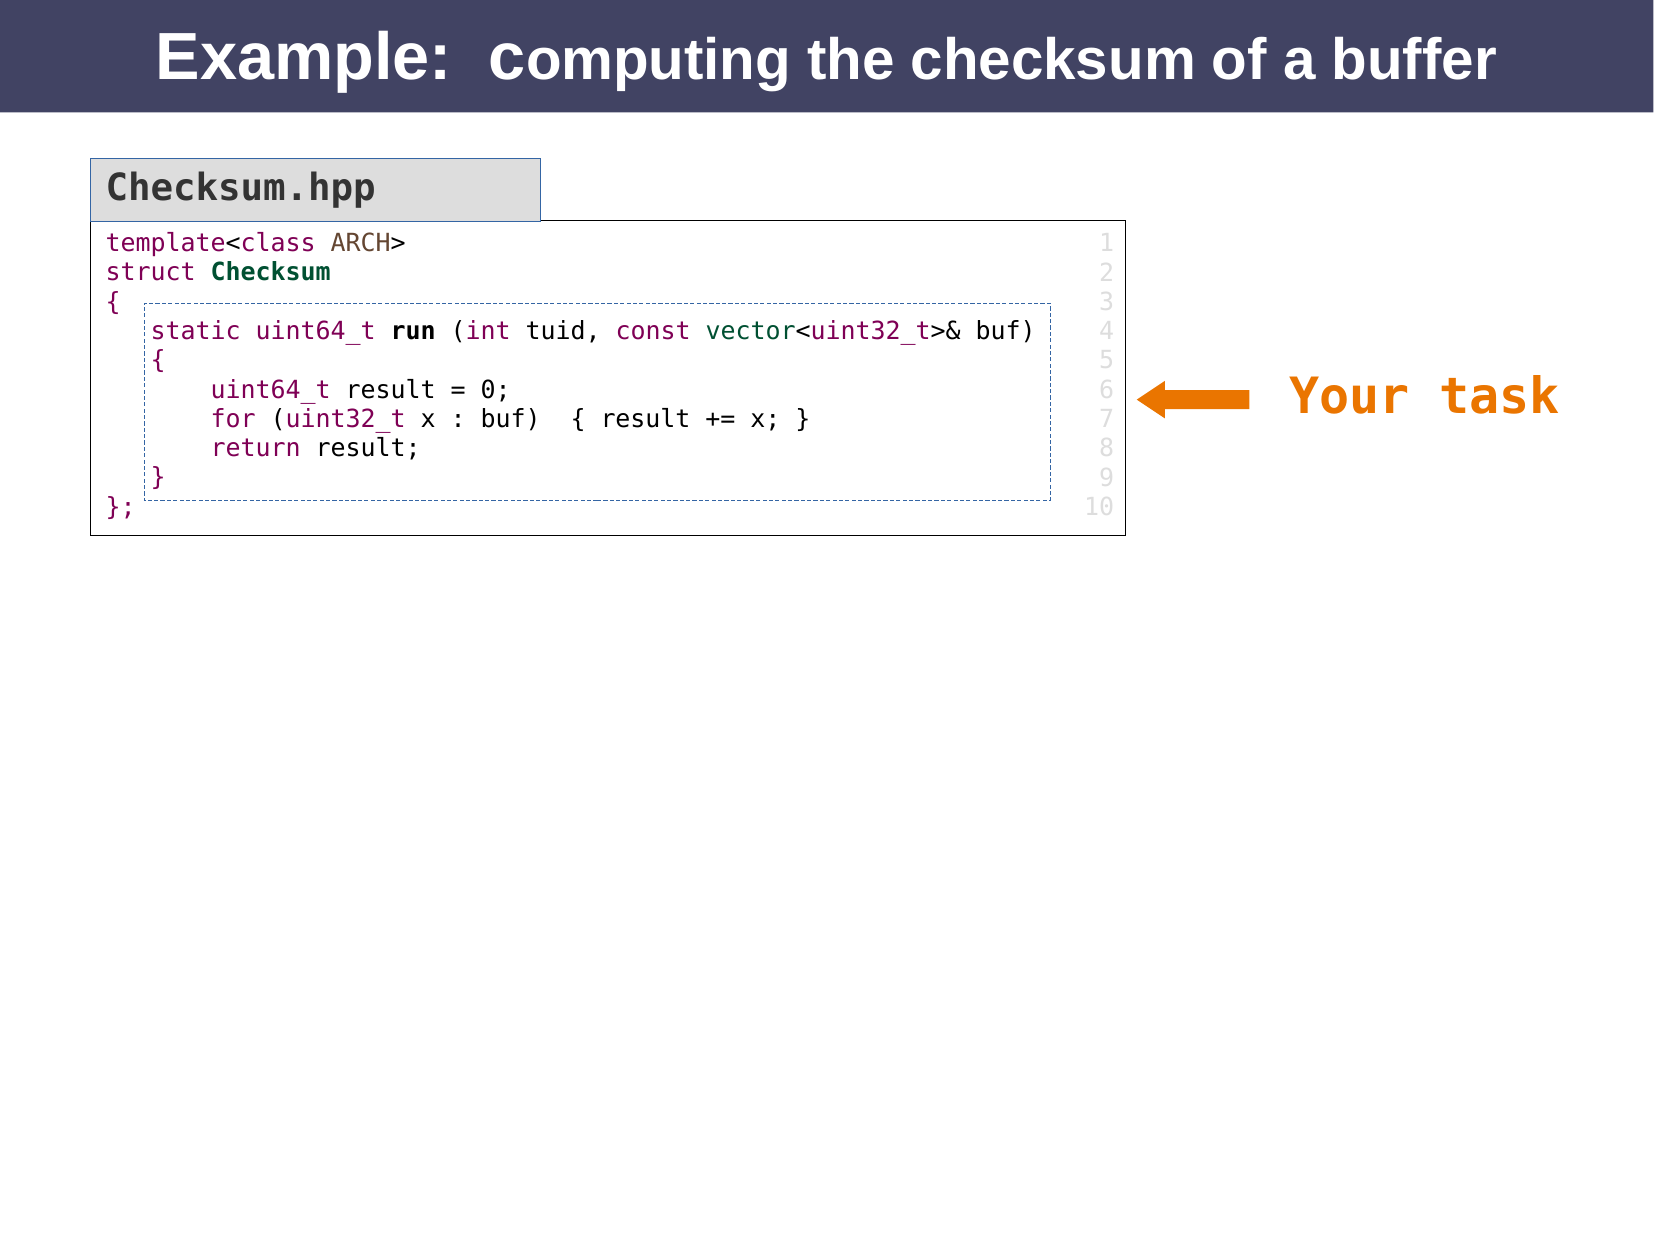

Example: computing the checksum of a buffer
Checksum.hpp
template<class ARCH>
struct Checksum
{
 static uint64_t run (int tuid, const vector<uint32_t>& buf)
 {
 uint64_t result = 0;
 for (uint32_t x : buf) { result += x; }
 return result;
 }
};
1
2
3
4
5
6
7
8
9
10
Your task